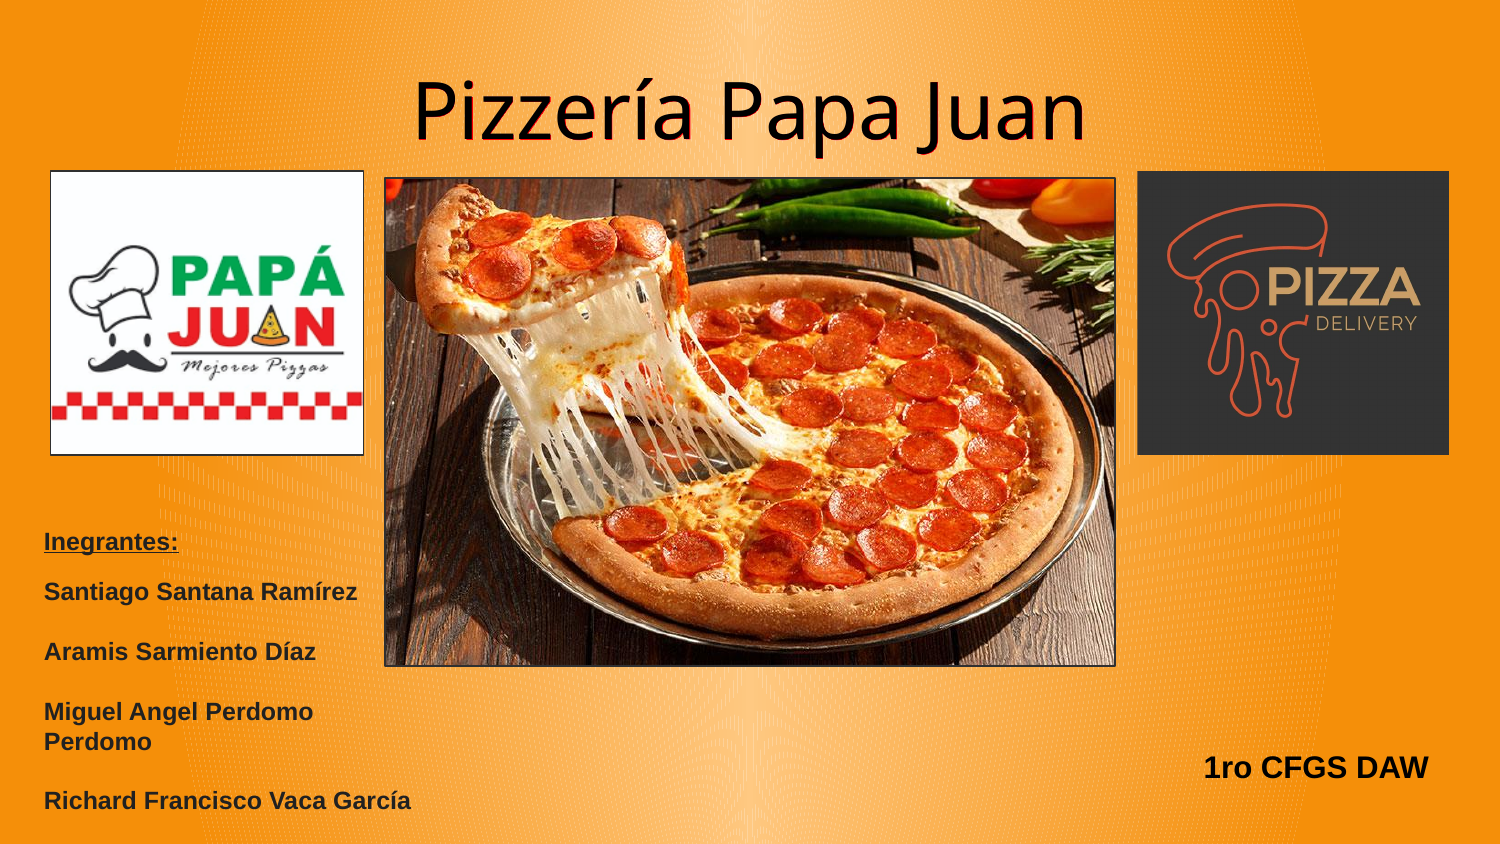

# Pizzería Papa Juan
Inegrantes:
Santiago Santana Ramírez
Aramis Sarmiento Díaz
Miguel Angel Perdomo Perdomo
Richard Francisco Vaca García
1ro CFGS DAW